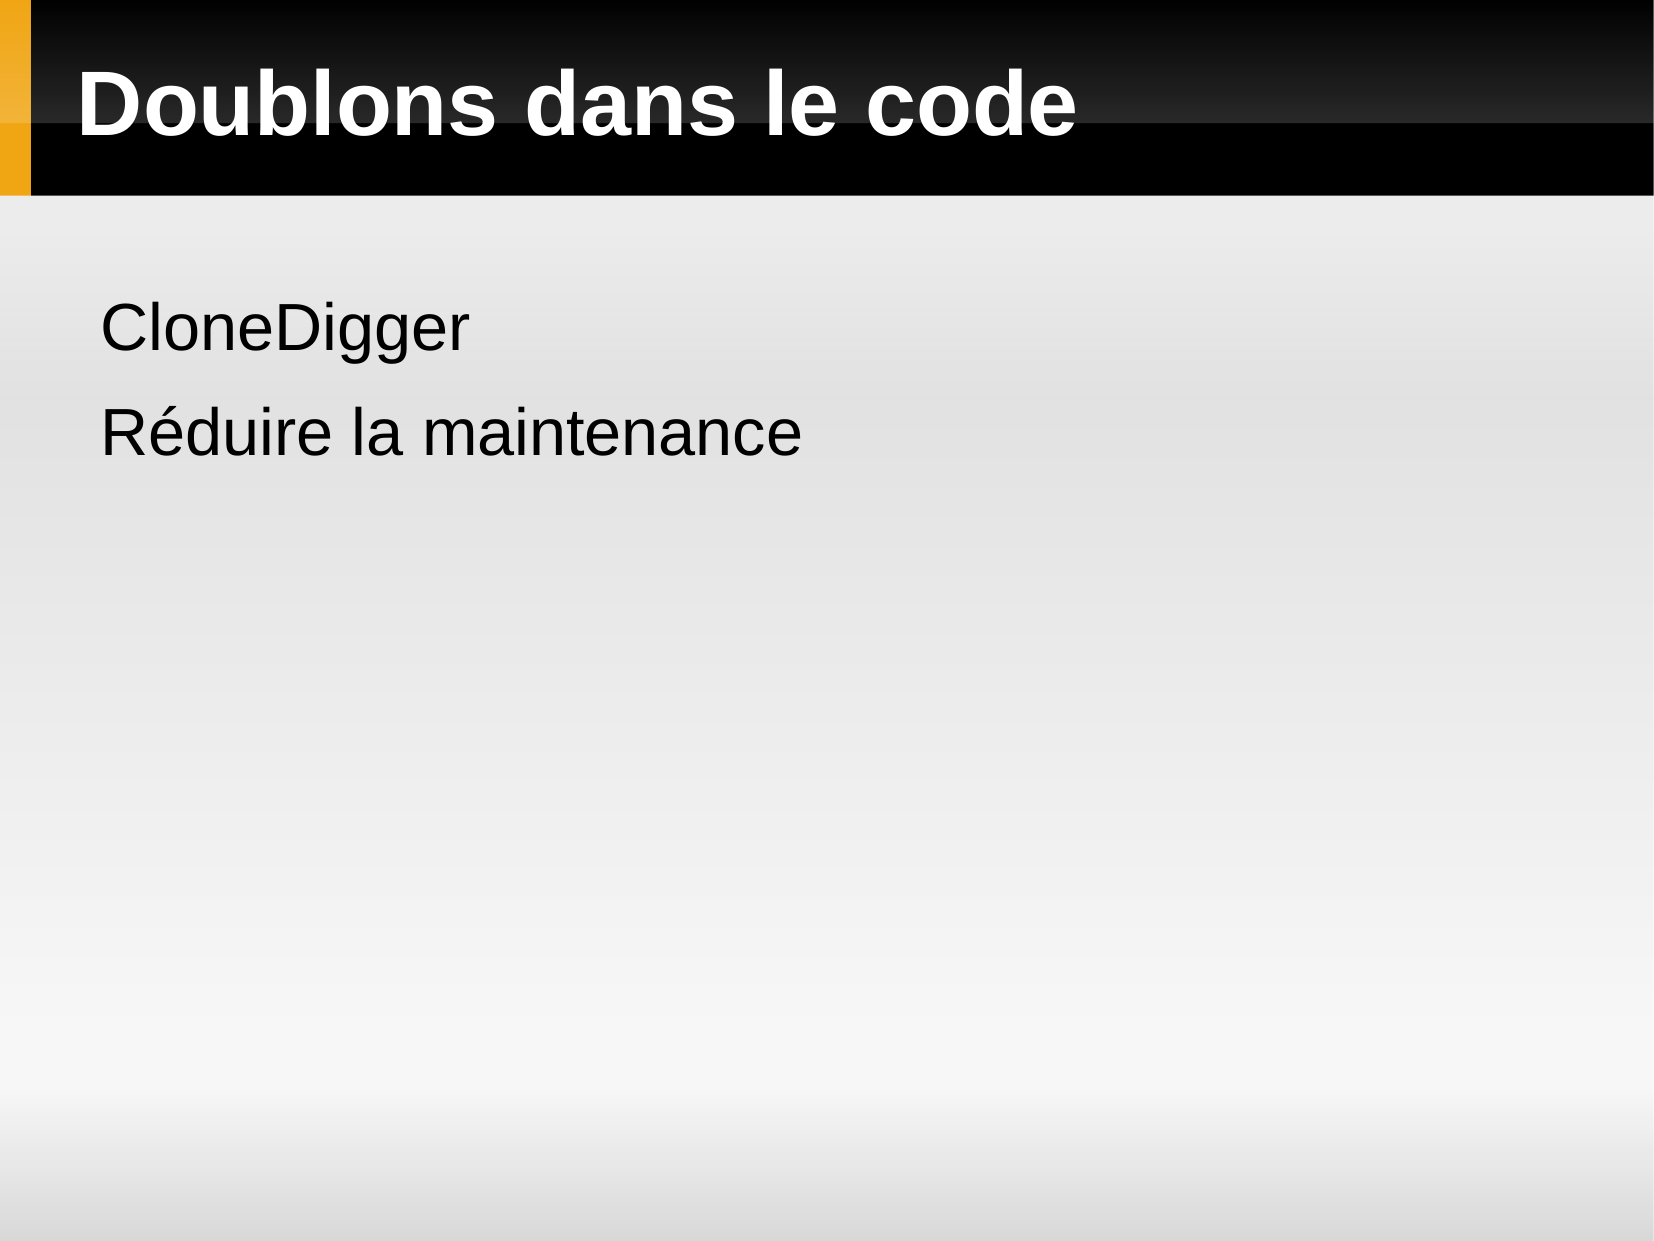

# Doublons dans le code
CloneDigger
Réduire la maintenance